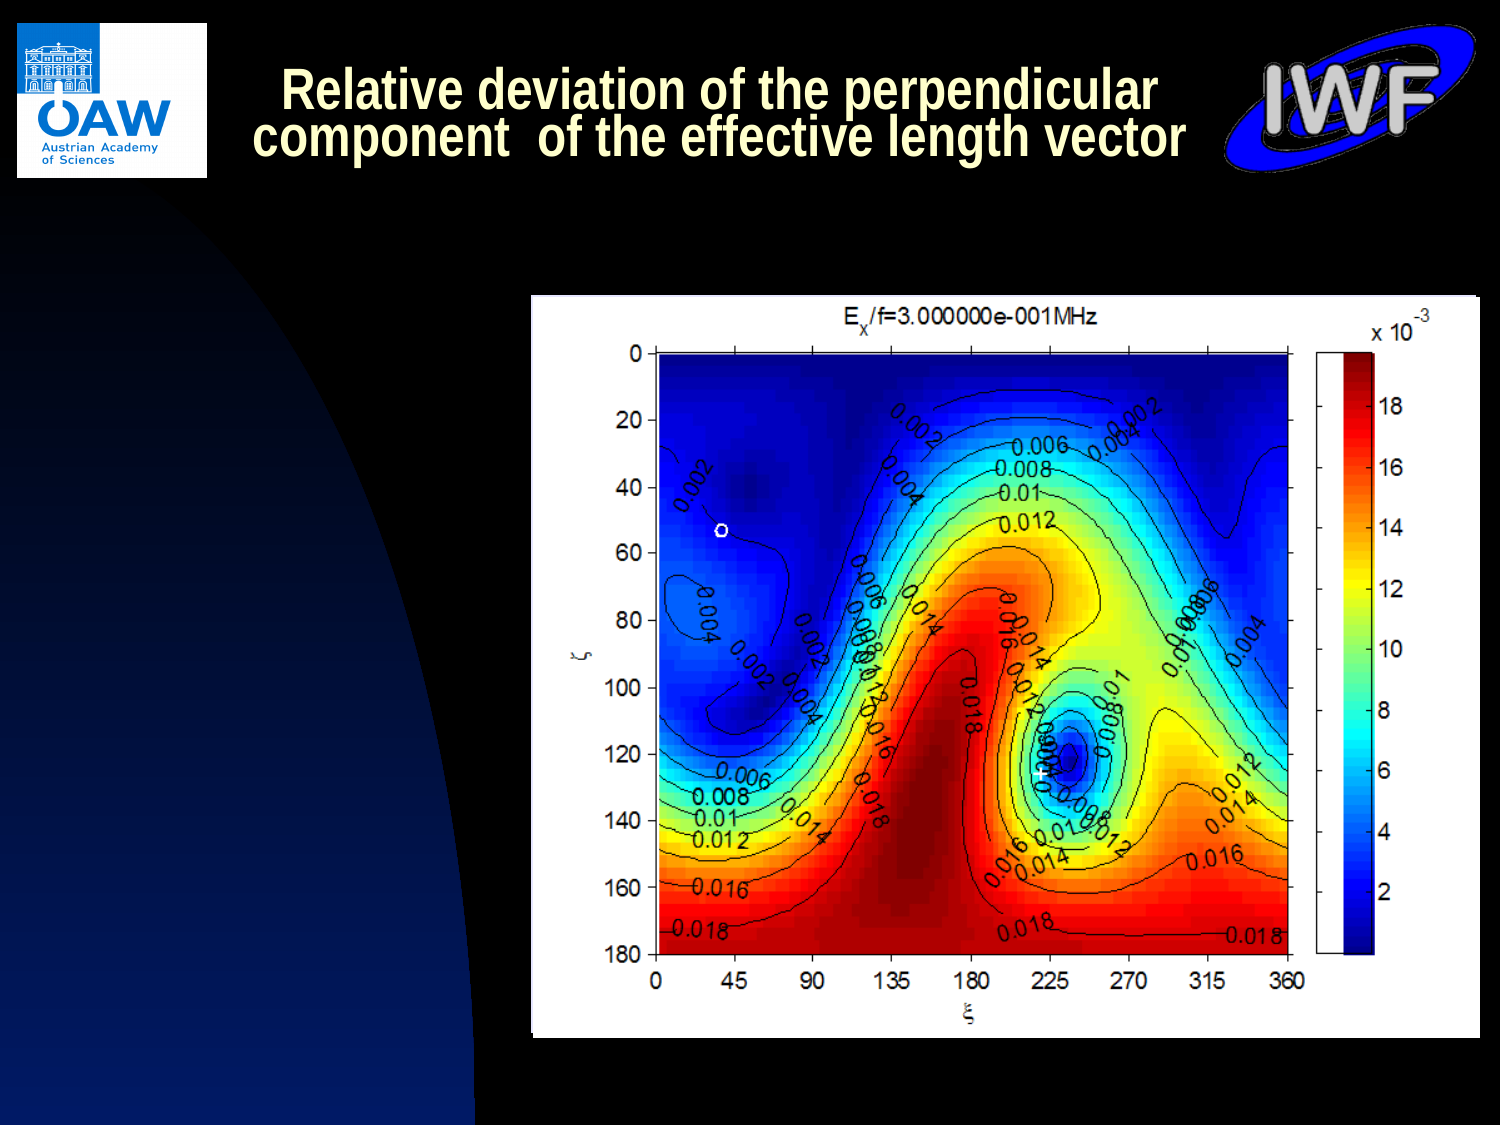

# Relative deviation of the perpendicular component of the effective length vector